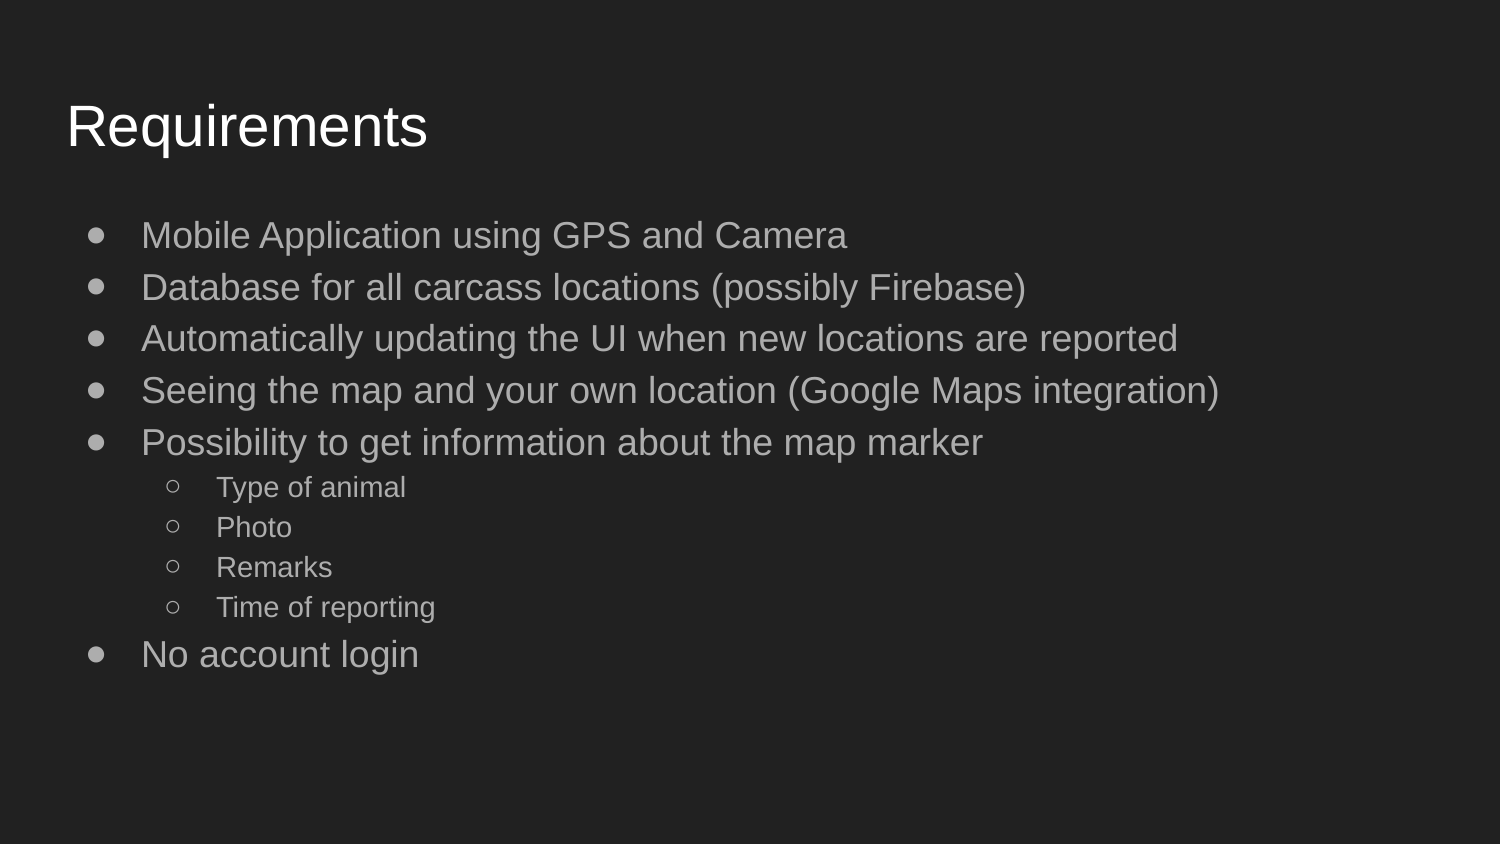

# Requirements
Mobile Application using GPS and Camera
Database for all carcass locations (possibly Firebase)
Automatically updating the UI when new locations are reported
Seeing the map and your own location (Google Maps integration)
Possibility to get information about the map marker
Type of animal
Photo
Remarks
Time of reporting
No account login